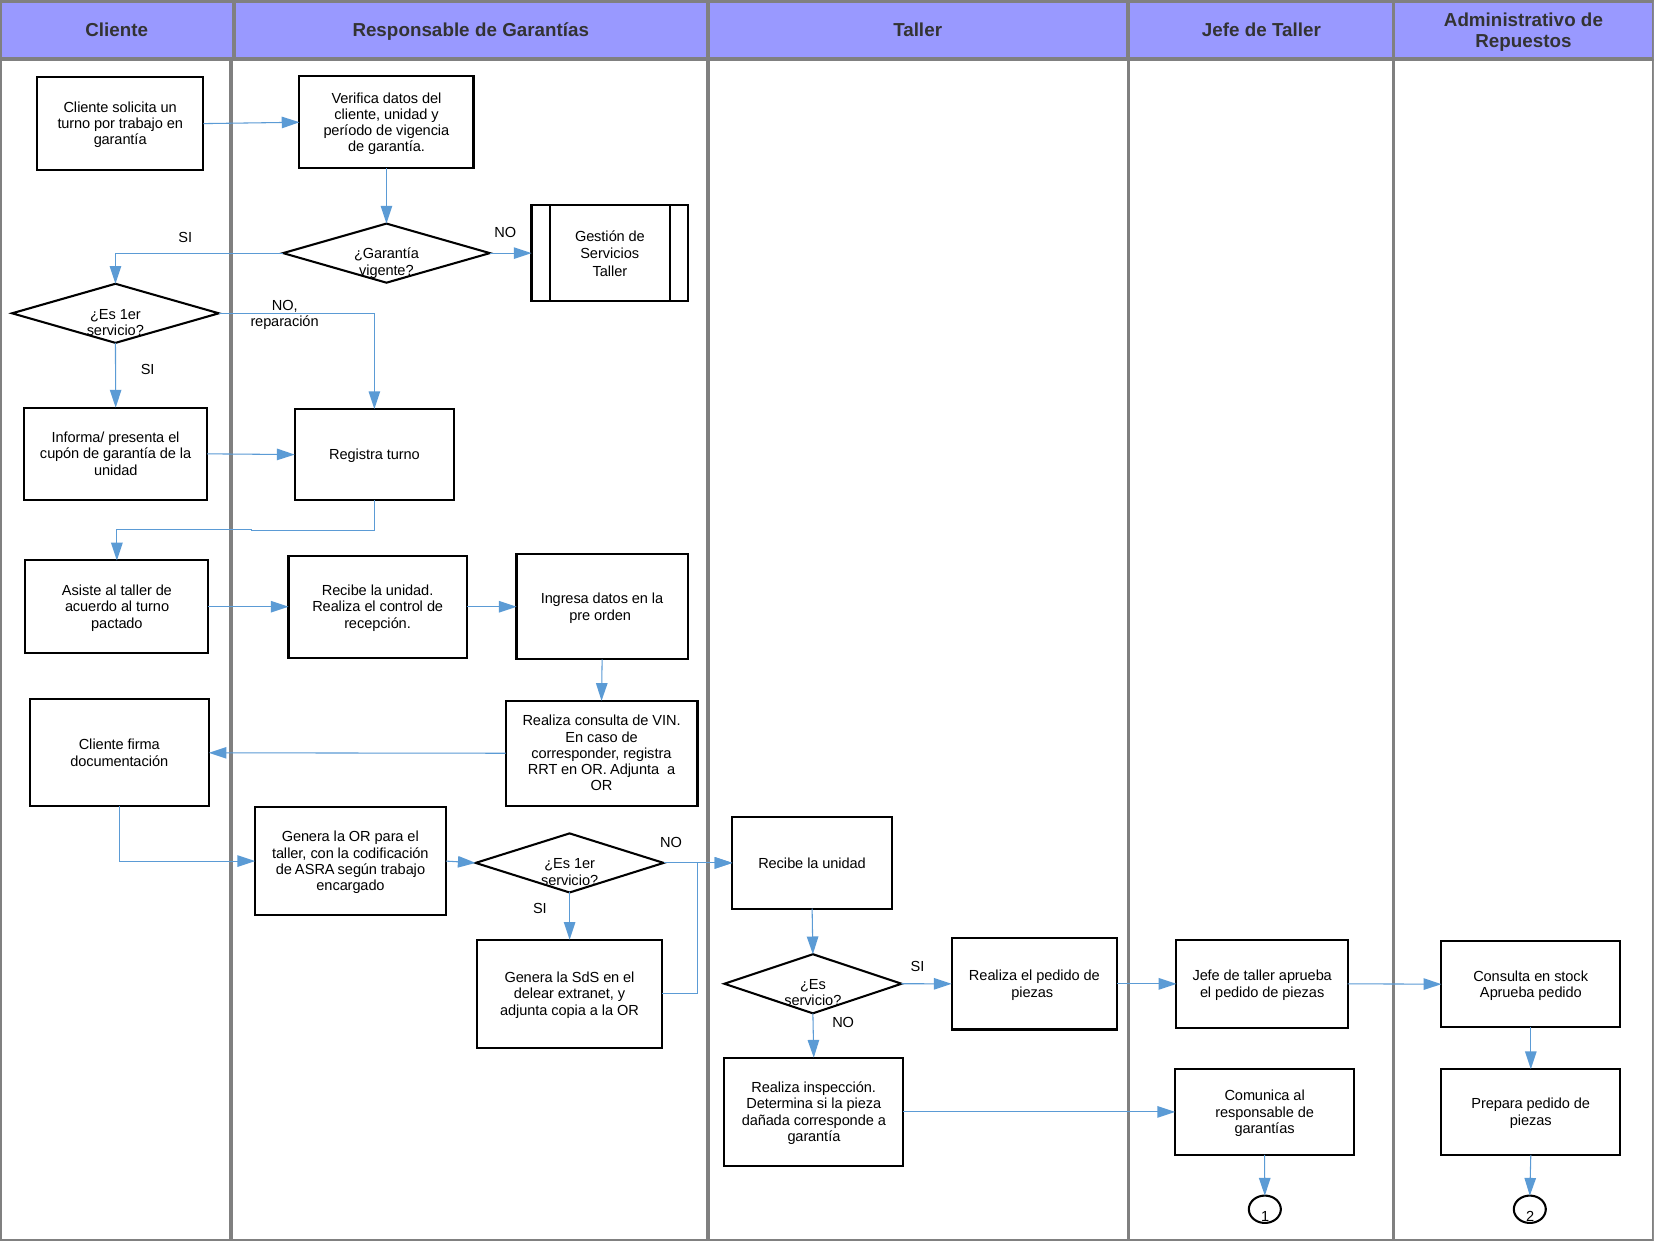

Cliente
Responsable de Garantías
Taller
Jefe de Taller
Administrativo de Repuestos
Verifica datos del cliente, unidad y período de vigencia de garantía.
Cliente solicita un turno por trabajo en garantía
Gestión de Servicios Taller
NO
SI
¿Garantía vigente?
¿Es 1er servicio?
NO, reparación
SI
Informa/ presenta el cupón de garantía de la unidad
Registra turno
Ingresa datos en la pre orden
Recibe la unidad. Realiza el control de recepción.
Asiste al taller de acuerdo al turno pactado
Cliente firma documentación
Realiza consulta de VIN. En caso de corresponder, registra RRT en OR. Adjunta a OR
Genera la OR para el taller, con la codificación de ASRA según trabajo encargado
Recibe la unidad
NO
¿Es 1er servicio?
SI
Realiza el pedido de piezas
Jefe de taller aprueba el pedido de piezas
Genera la SdS en el delear extranet, y adjunta copia a la OR
Consulta en stock Aprueba pedido
SI
¿Es servicio?
NO
Realiza inspección. Determina si la pieza dañada corresponde a garantía
Comunica al responsable de garantías
Prepara pedido de piezas
1
2